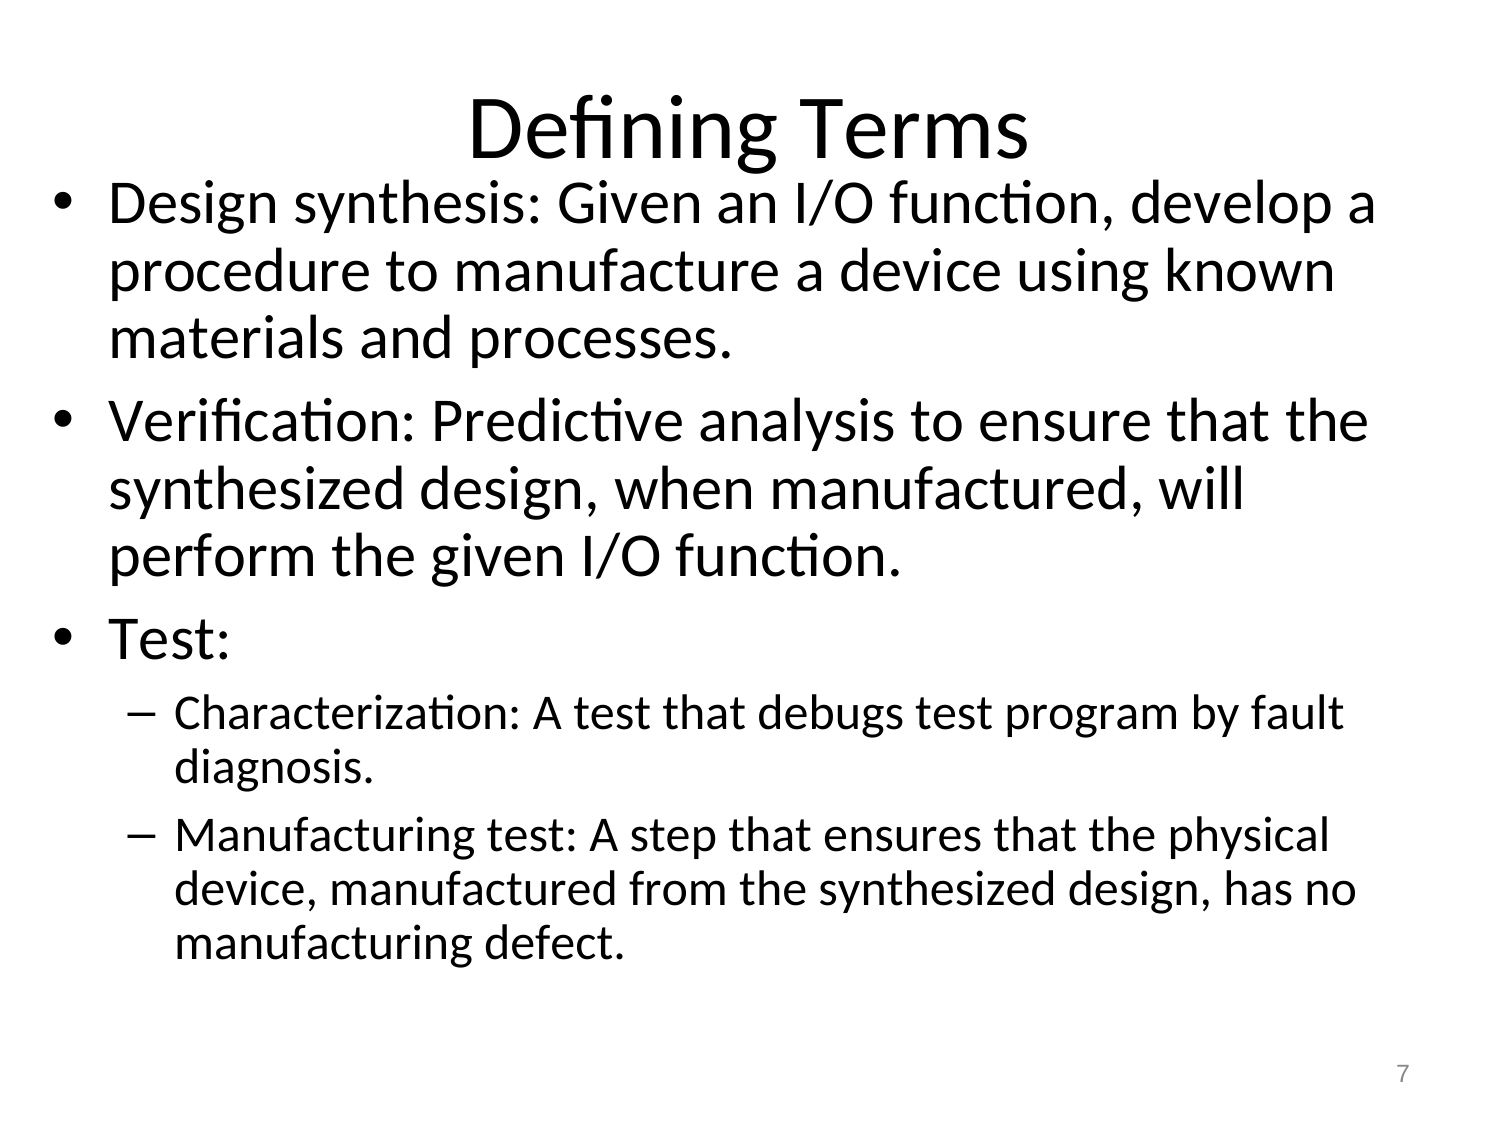

Defining Terms
Design synthesis: Given an I/O function, develop a procedure to manufacture a device using known materials and processes.
Verification: Predictive analysis to ensure that the synthesized design, when manufactured, will perform the given I/O function.
Test:
Characterization: A test that debugs test program by fault diagnosis.
Manufacturing test: A step that ensures that the physical device, manufactured from the synthesized design, has no manufacturing defect.